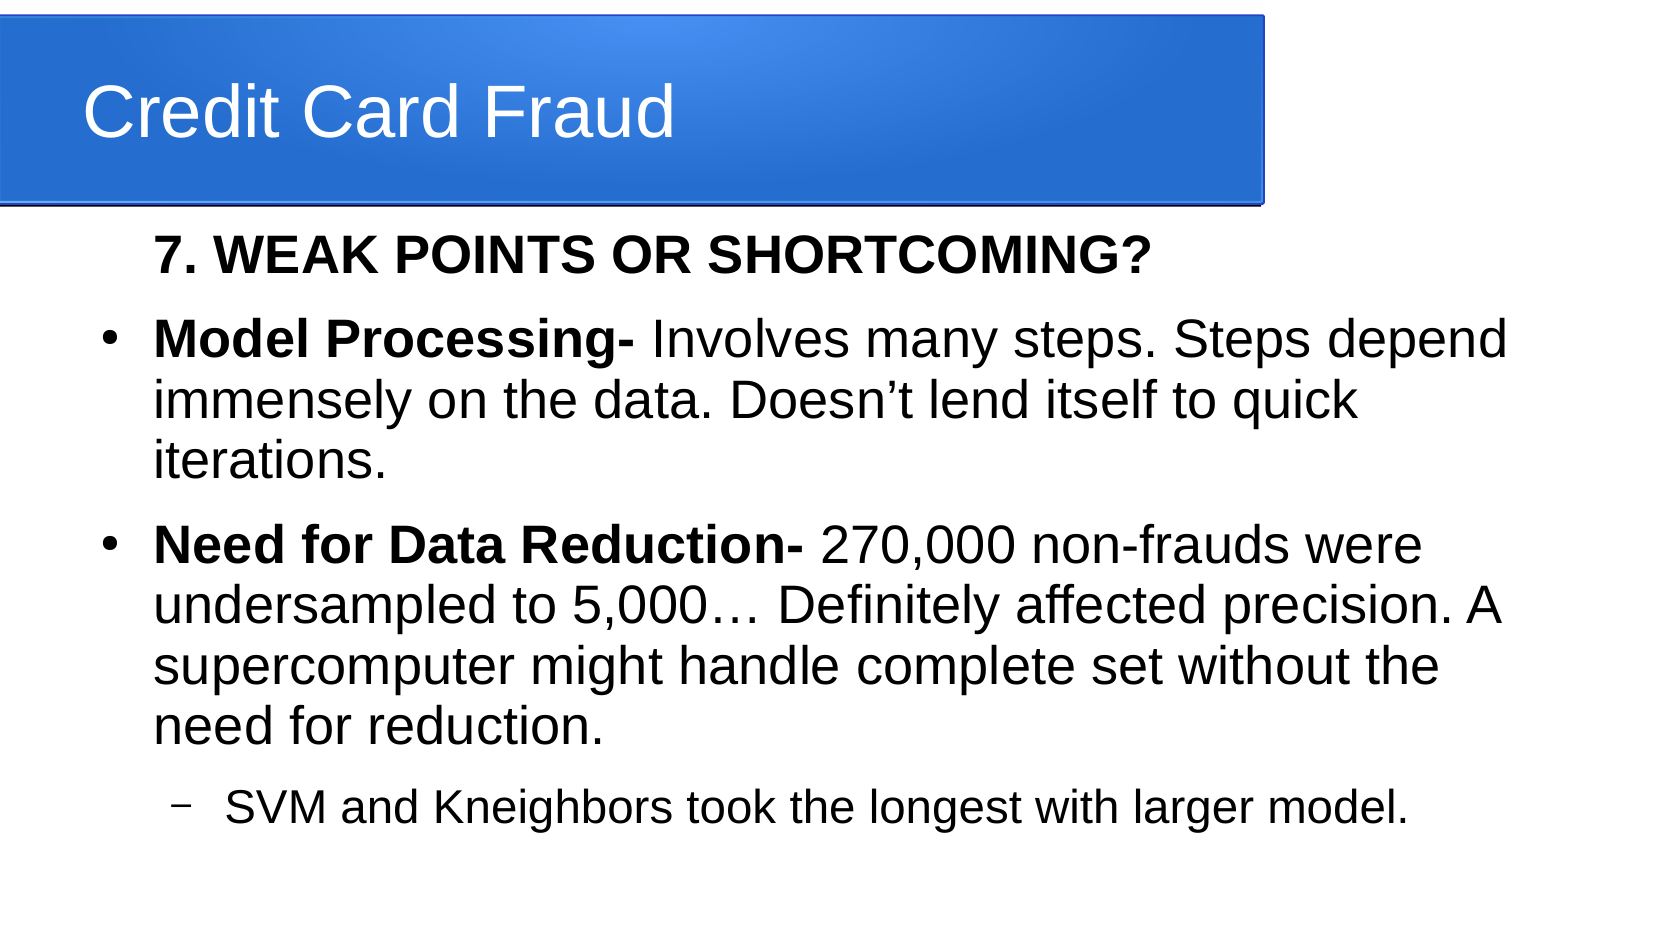

# Credit Card Fraud
7. WEAK POINTS OR SHORTCOMING?
Model Processing- Involves many steps. Steps depend immensely on the data. Doesn’t lend itself to quick iterations.
Need for Data Reduction- 270,000 non-frauds were undersampled to 5,000… Definitely affected precision. A supercomputer might handle complete set without the need for reduction.
SVM and Kneighbors took the longest with larger model.